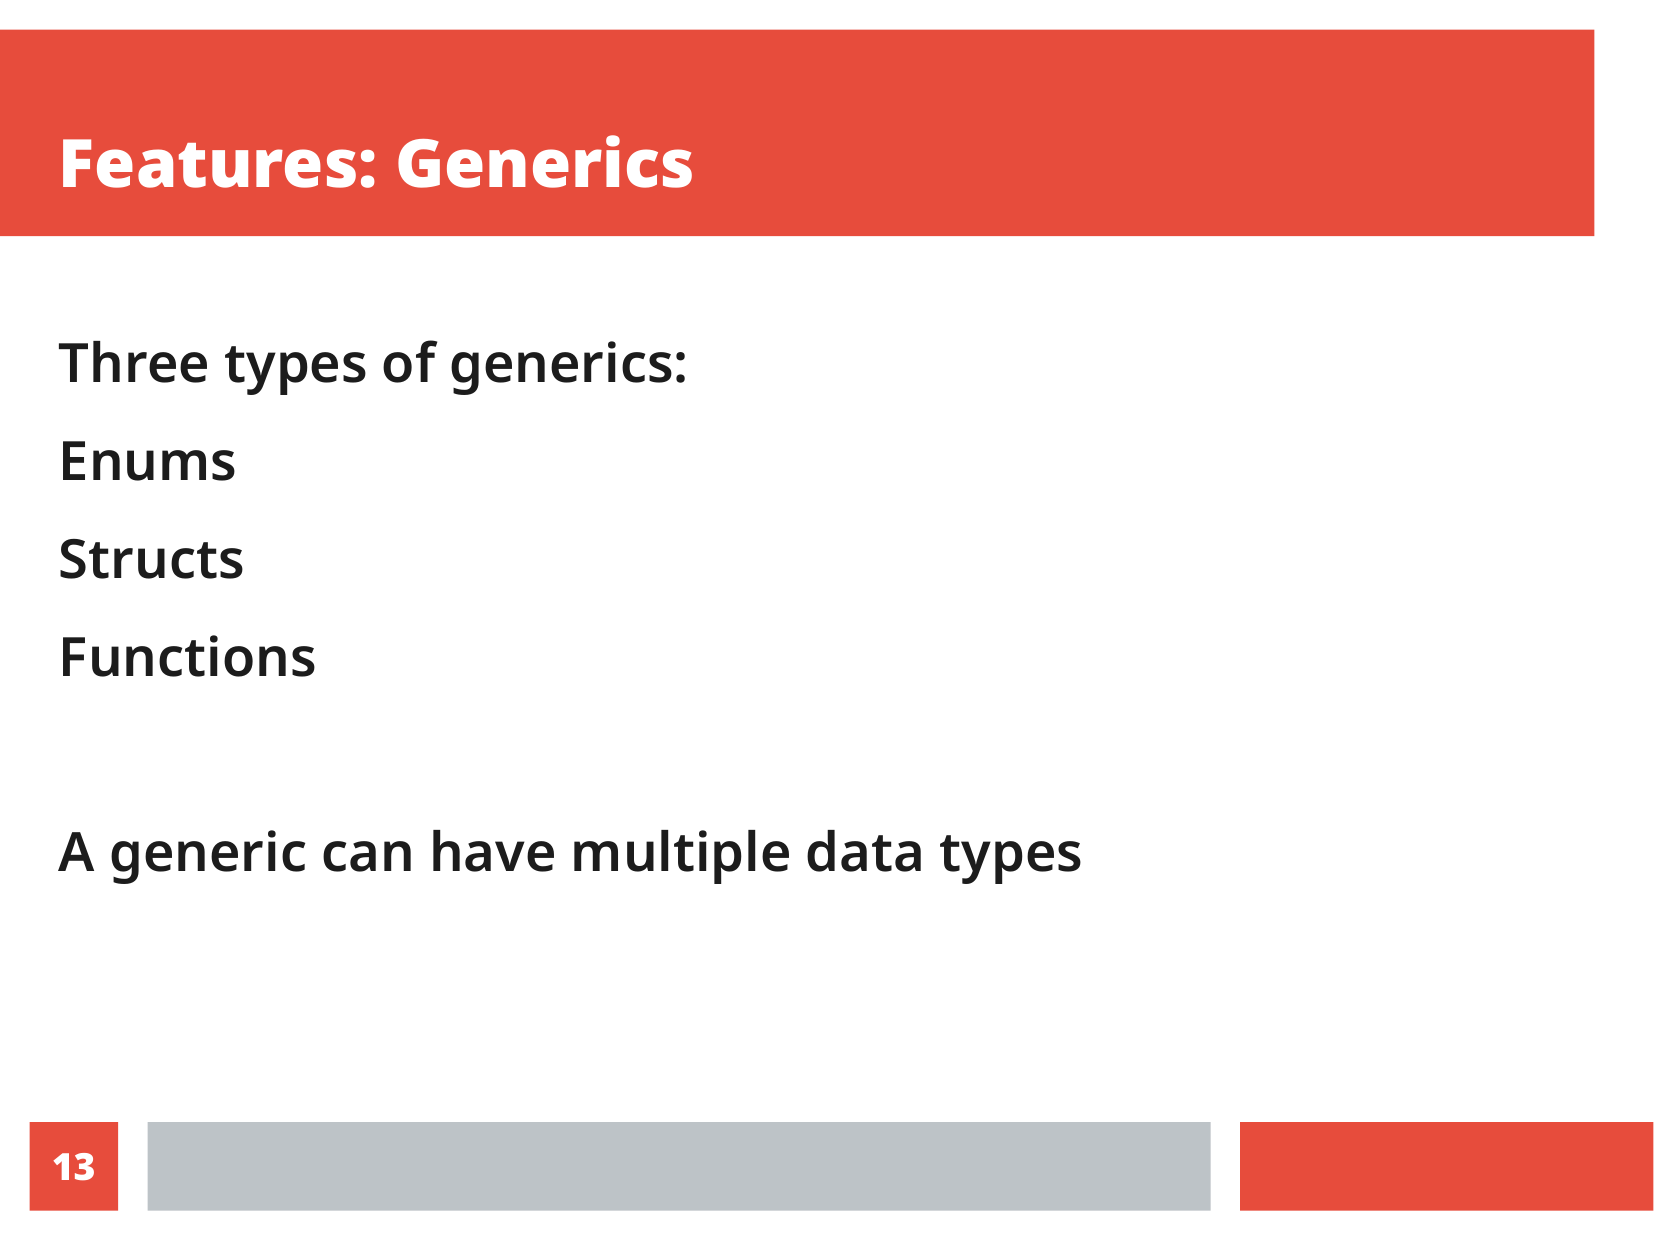

# Features: Generics
Three types of generics:
Enums
Structs
Functions
A generic can have multiple data types
13